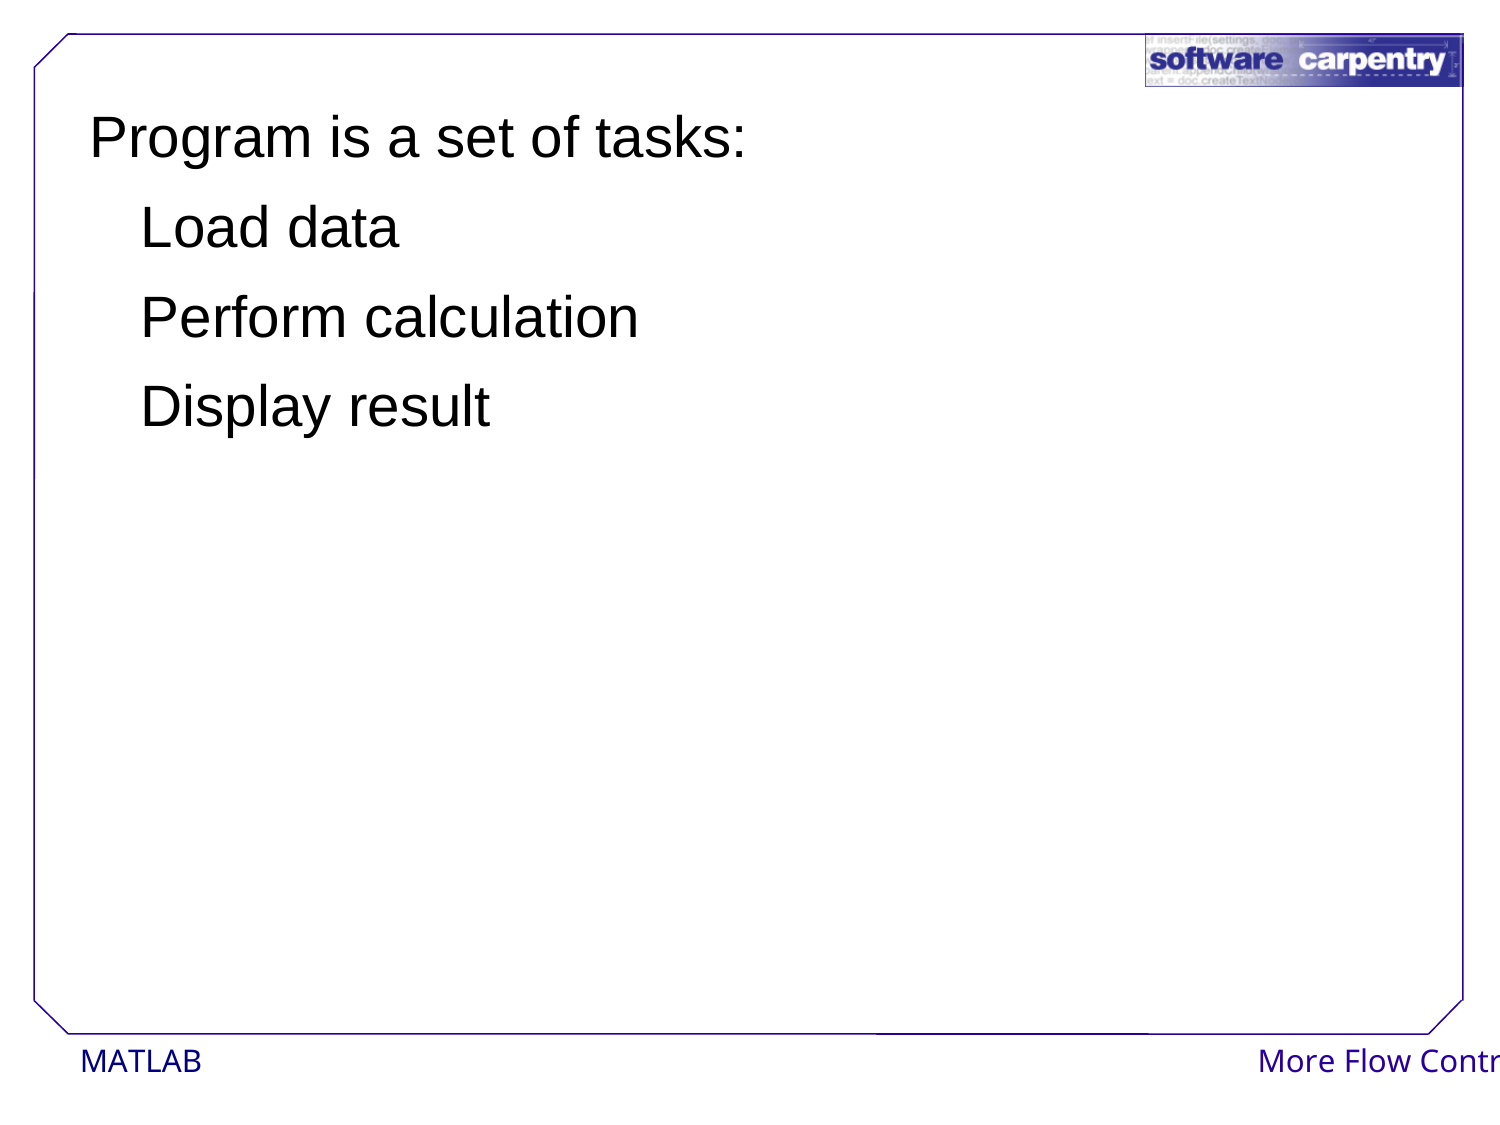

# Program is a set of tasks:
	Load data
	Perform calculation
	Display result